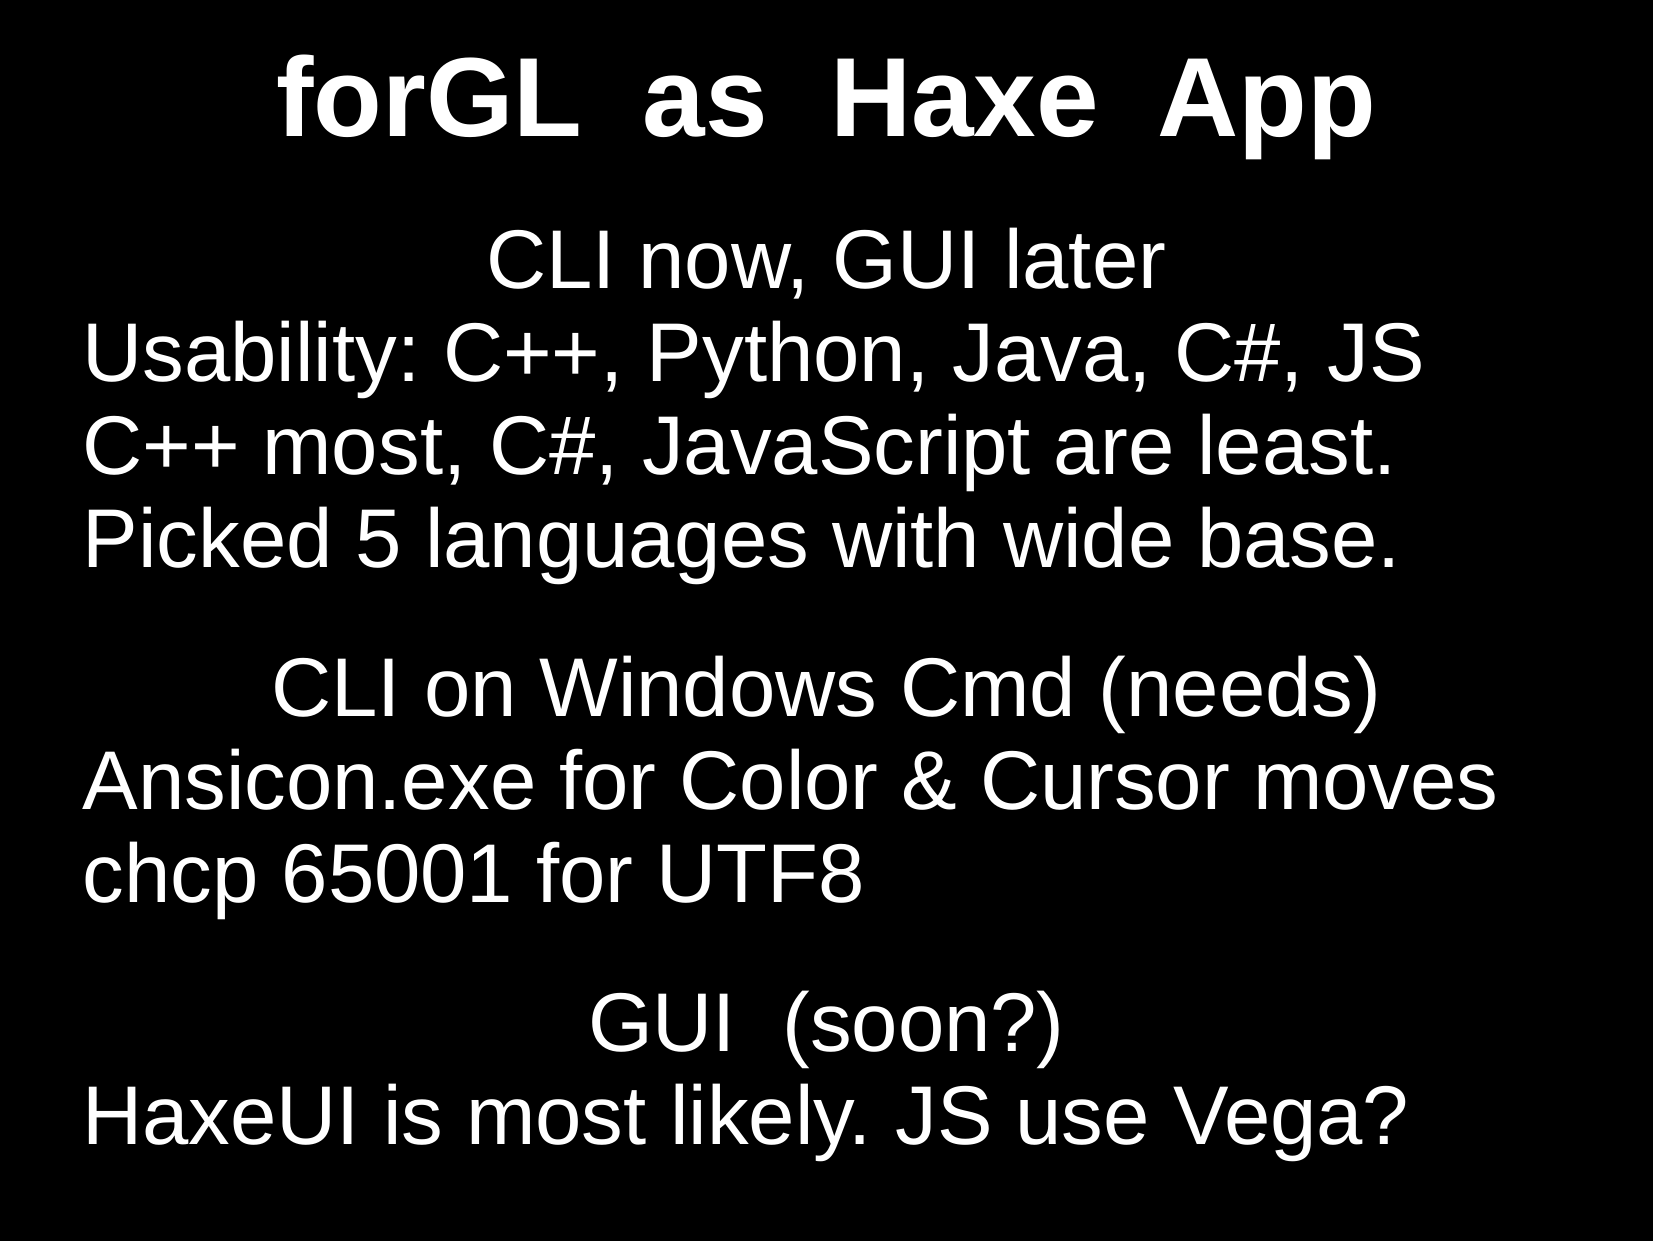

# forGL as Haxe App
CLI now, GUI later
Usability: C++, Python, Java, C#, JS
C++ most, C#, JavaScript are least.
Picked 5 languages with wide base.
CLI on Windows Cmd (needs)
Ansicon.exe for Color & Cursor moves
chcp 65001 for UTF8
GUI (soon?)
HaxeUI is most likely. JS use Vega?